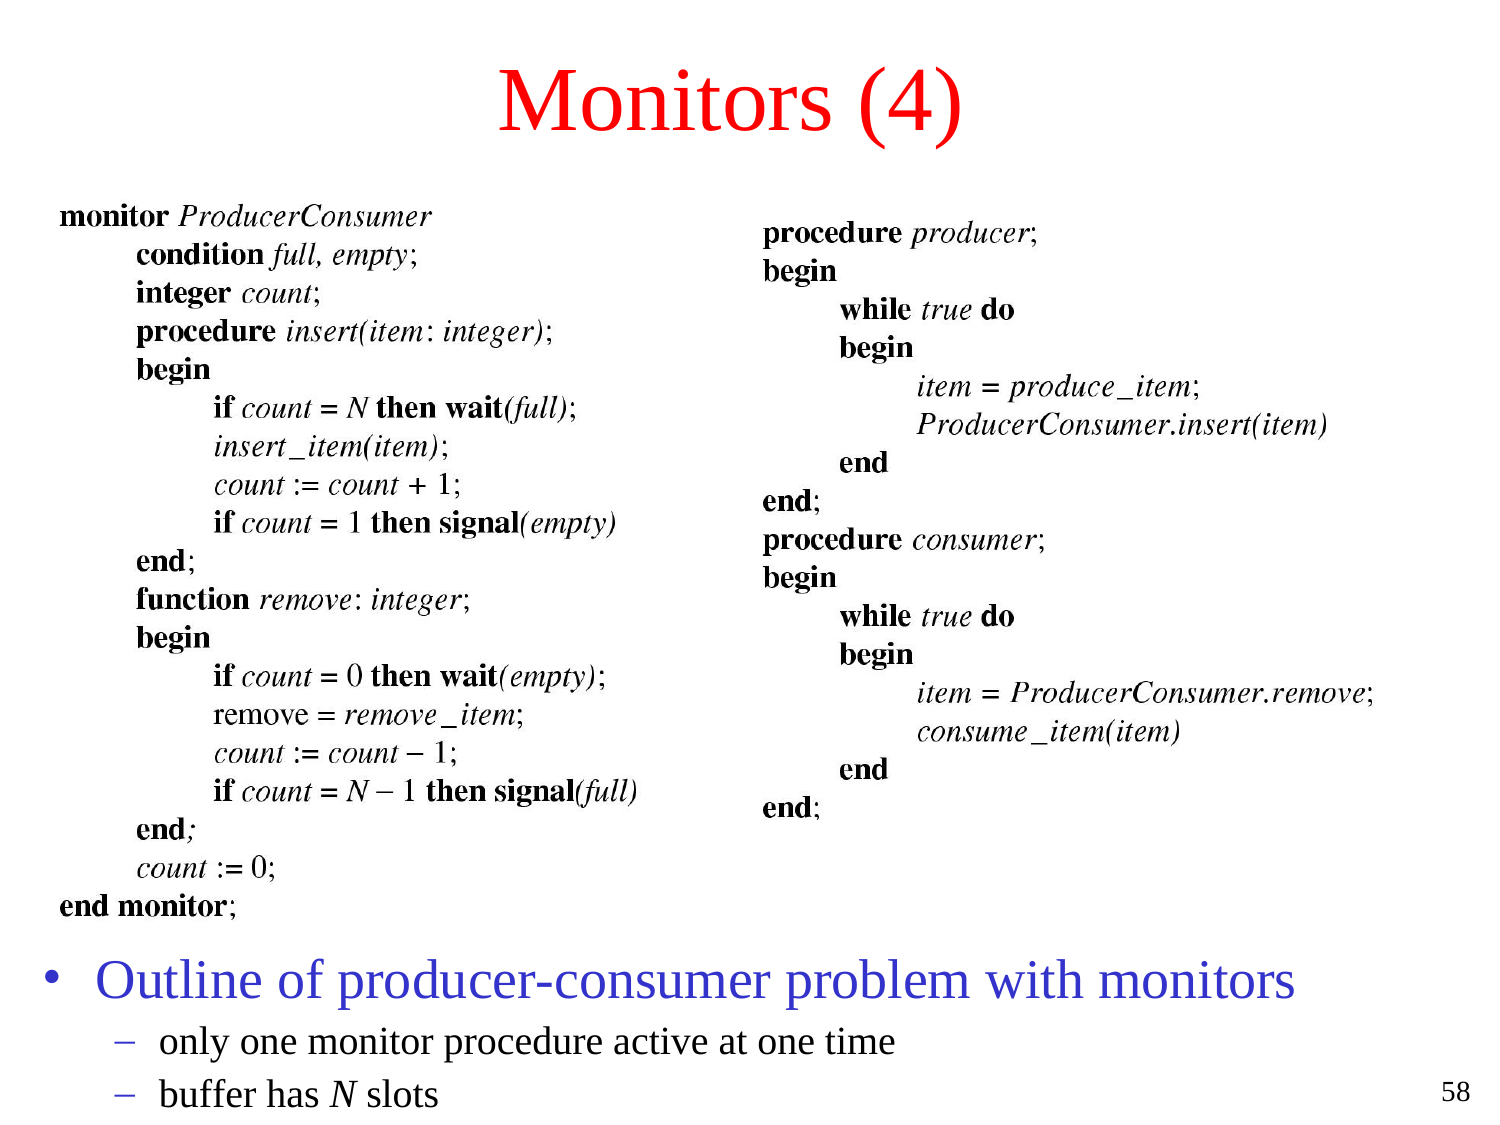

Monitors (4)
Outline of producer-consumer problem with monitors
only one monitor procedure active at one time
buffer has N slots